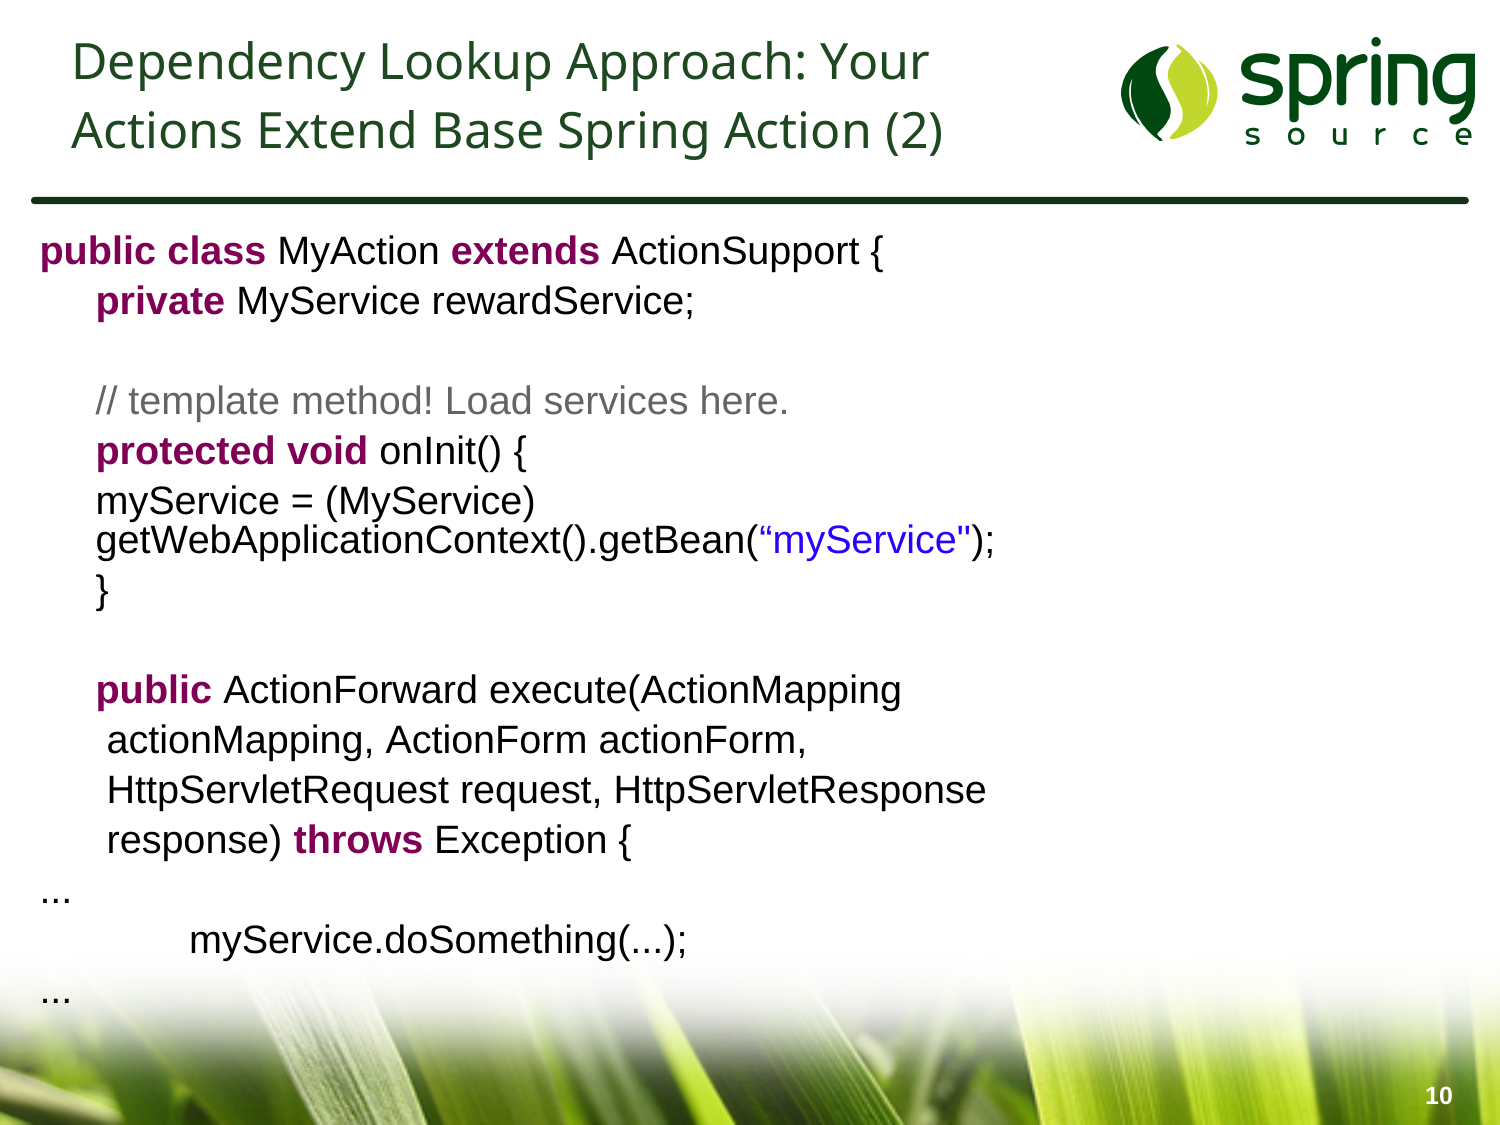

Dependency Lookup Approach: Your Actions Extend Base Spring Action (2)
# public class MyAction extends ActionSupport {
	private MyService rewardService;
	// template method! Load services here.
	protected void onInit() {
	myService = (MyService) 	getWebApplicationContext().getBean(“myService");
	}
	public ActionForward execute(ActionMapping
	 actionMapping, ActionForm actionForm,
	 HttpServletRequest request, HttpServletResponse
	 response) throws Exception {
...
		myService.doSomething(...);
...